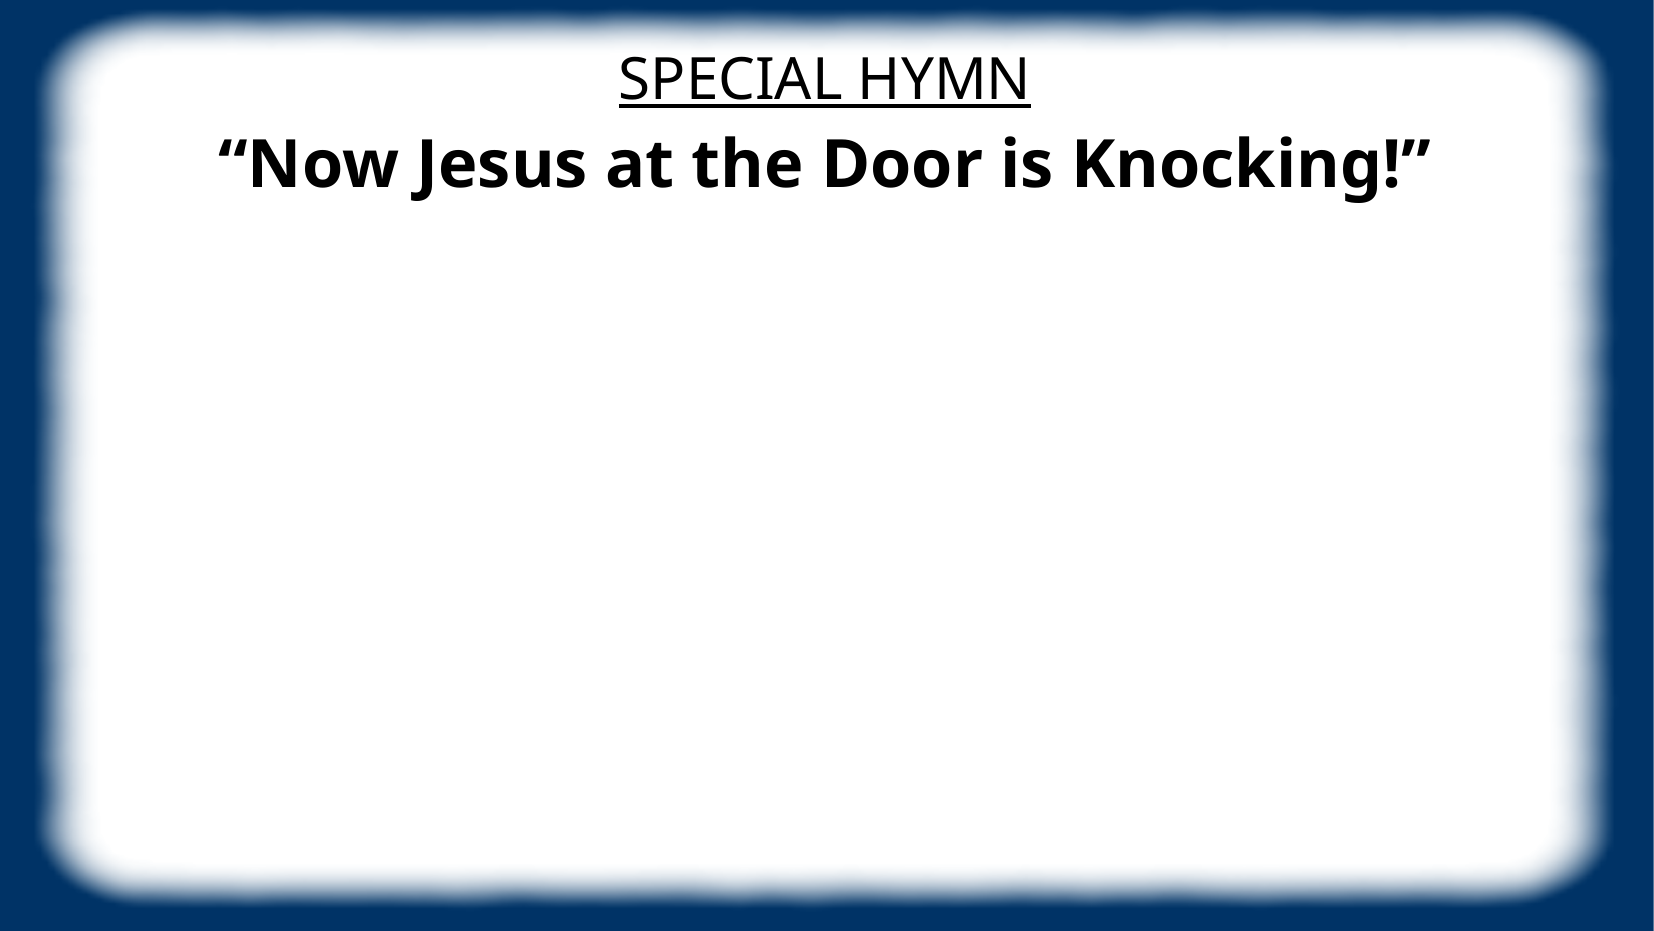

SPECIAL HYMN
“Now Jesus at the Door is Knocking!”